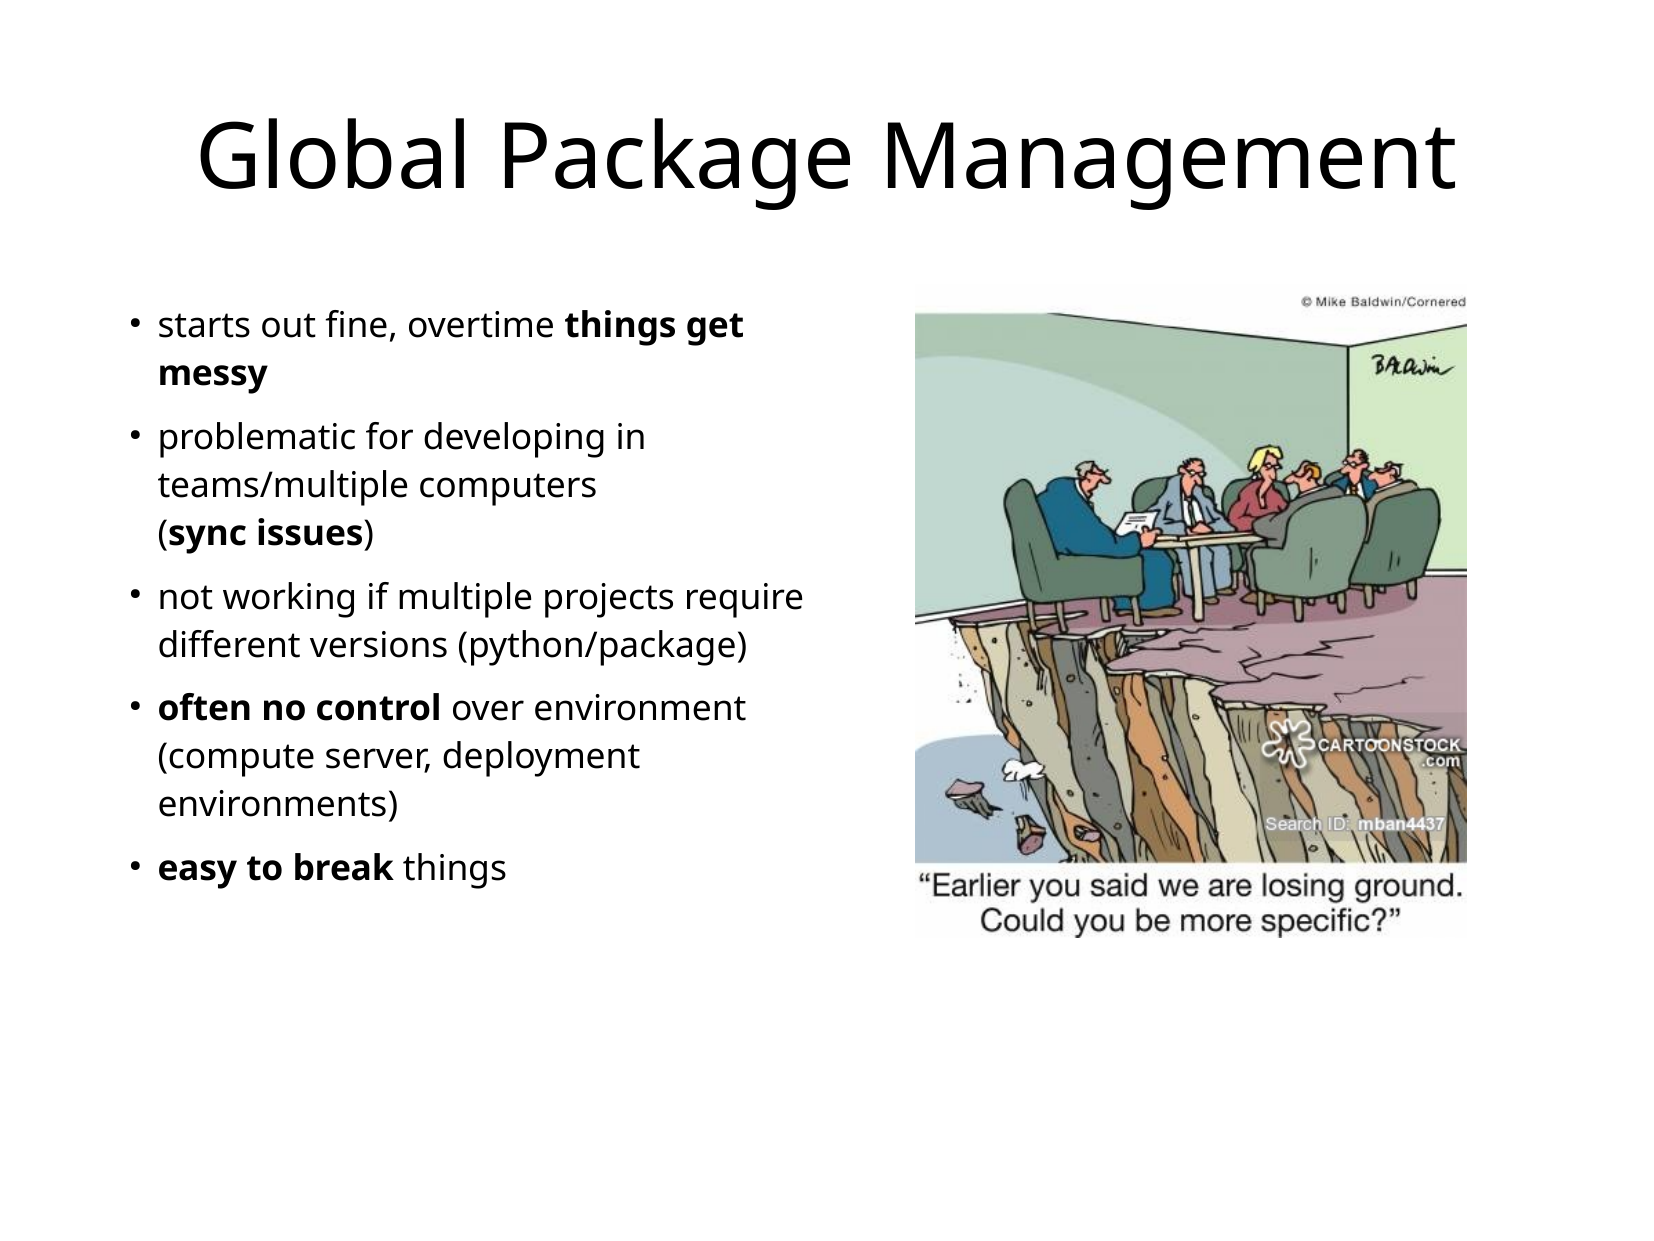

# Global Package Management
starts out fine, overtime things get messy
problematic for developing in teams/multiple computers
(sync issues)
not working if multiple projects require different versions (python/package)
often no control over environment (compute server, deployment environments)
easy to break things